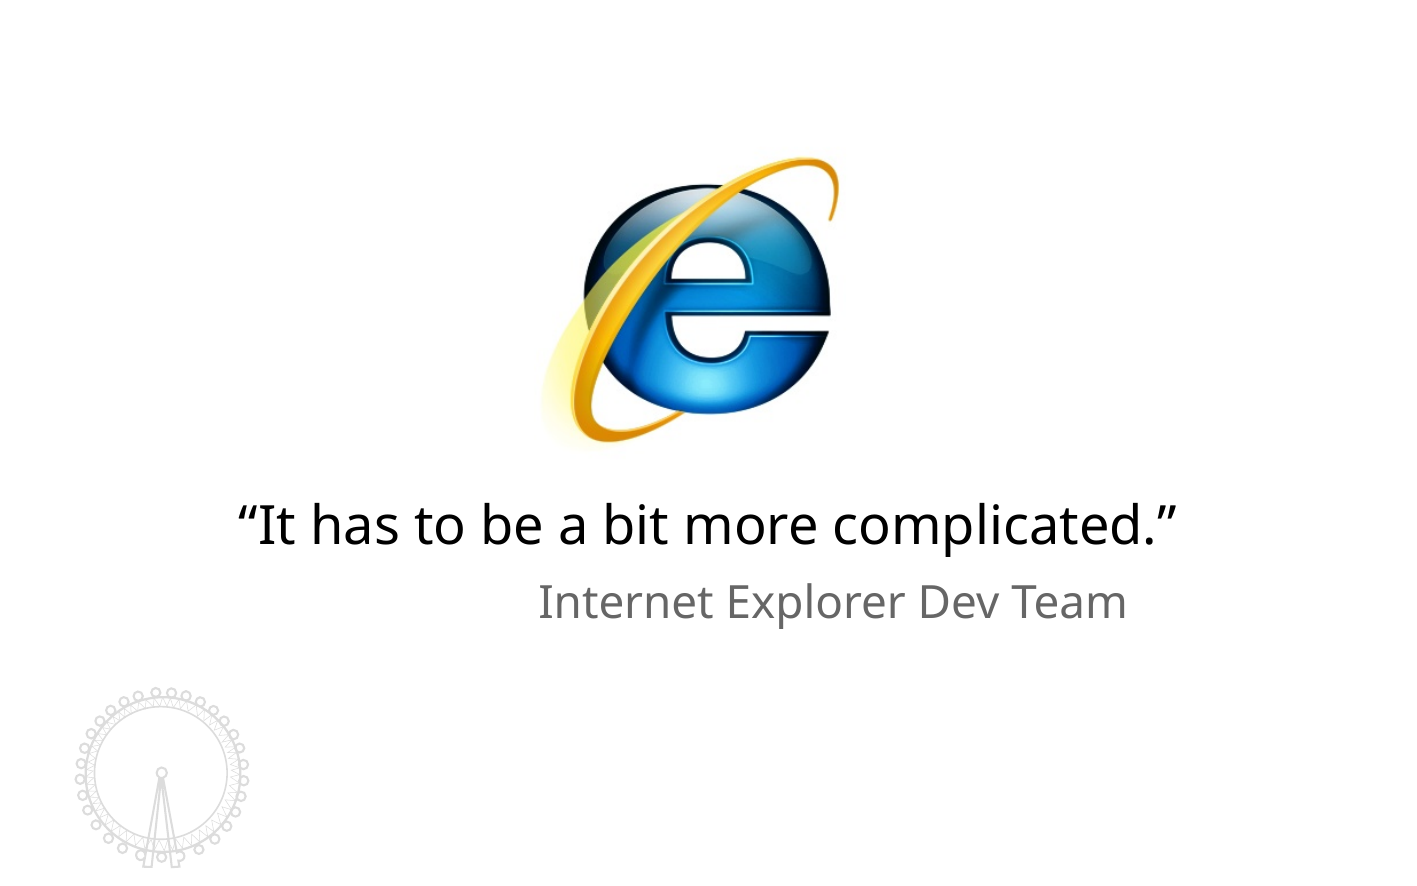

# “It has to be a bit more complicated.”
 Internet Explorer Dev Team